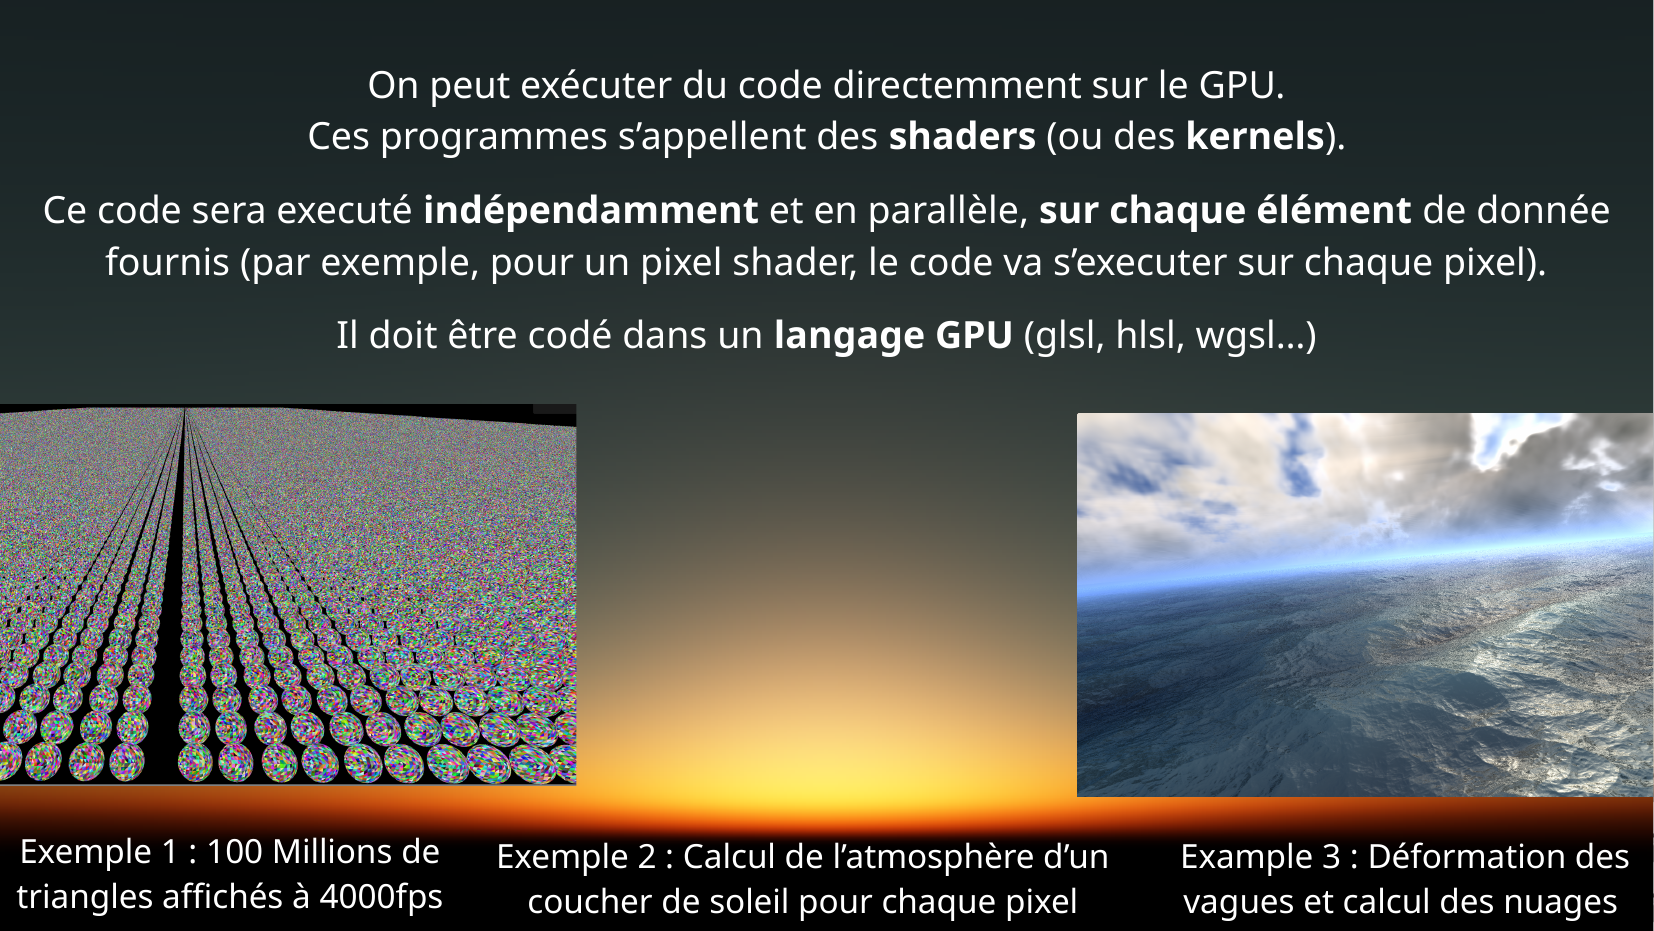

On peut exécuter du code directemment sur le GPU.
Ces programmes s’appellent des shaders (ou des kernels).
Ce code sera executé indépendamment et en parallèle, sur chaque élément de donnée fournis (par exemple, pour un pixel shader, le code va s’executer sur chaque pixel).
Il doit être codé dans un langage GPU (glsl, hlsl, wgsl…)
Exemple 1 : 100 Millions de triangles affichés à 4000fps
Exemple 2 : Calcul de l’atmosphère d’un coucher de soleil pour chaque pixel
Example 3 : Déformation des vagues et calcul des nuages